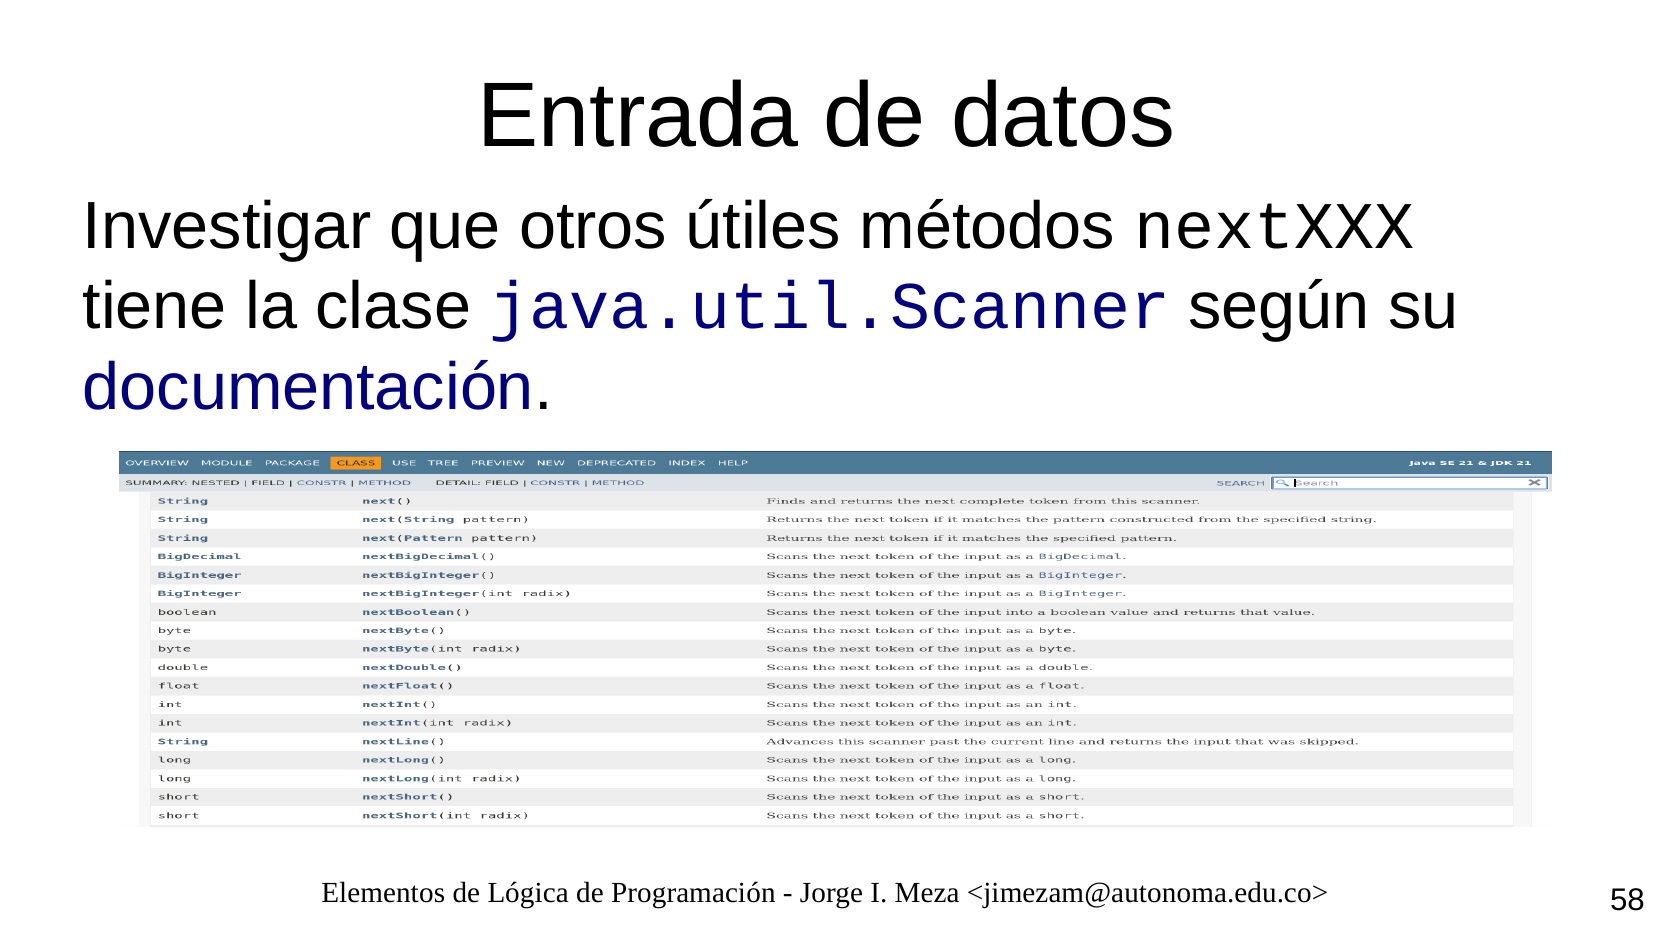

# Entrada de datos
Investigar que otros útiles métodos nextXXX tiene la clase java.util.Scanner según su documentación.
Elementos de Lógica de Programación - Jorge I. Meza <jimezam@autonoma.edu.co>